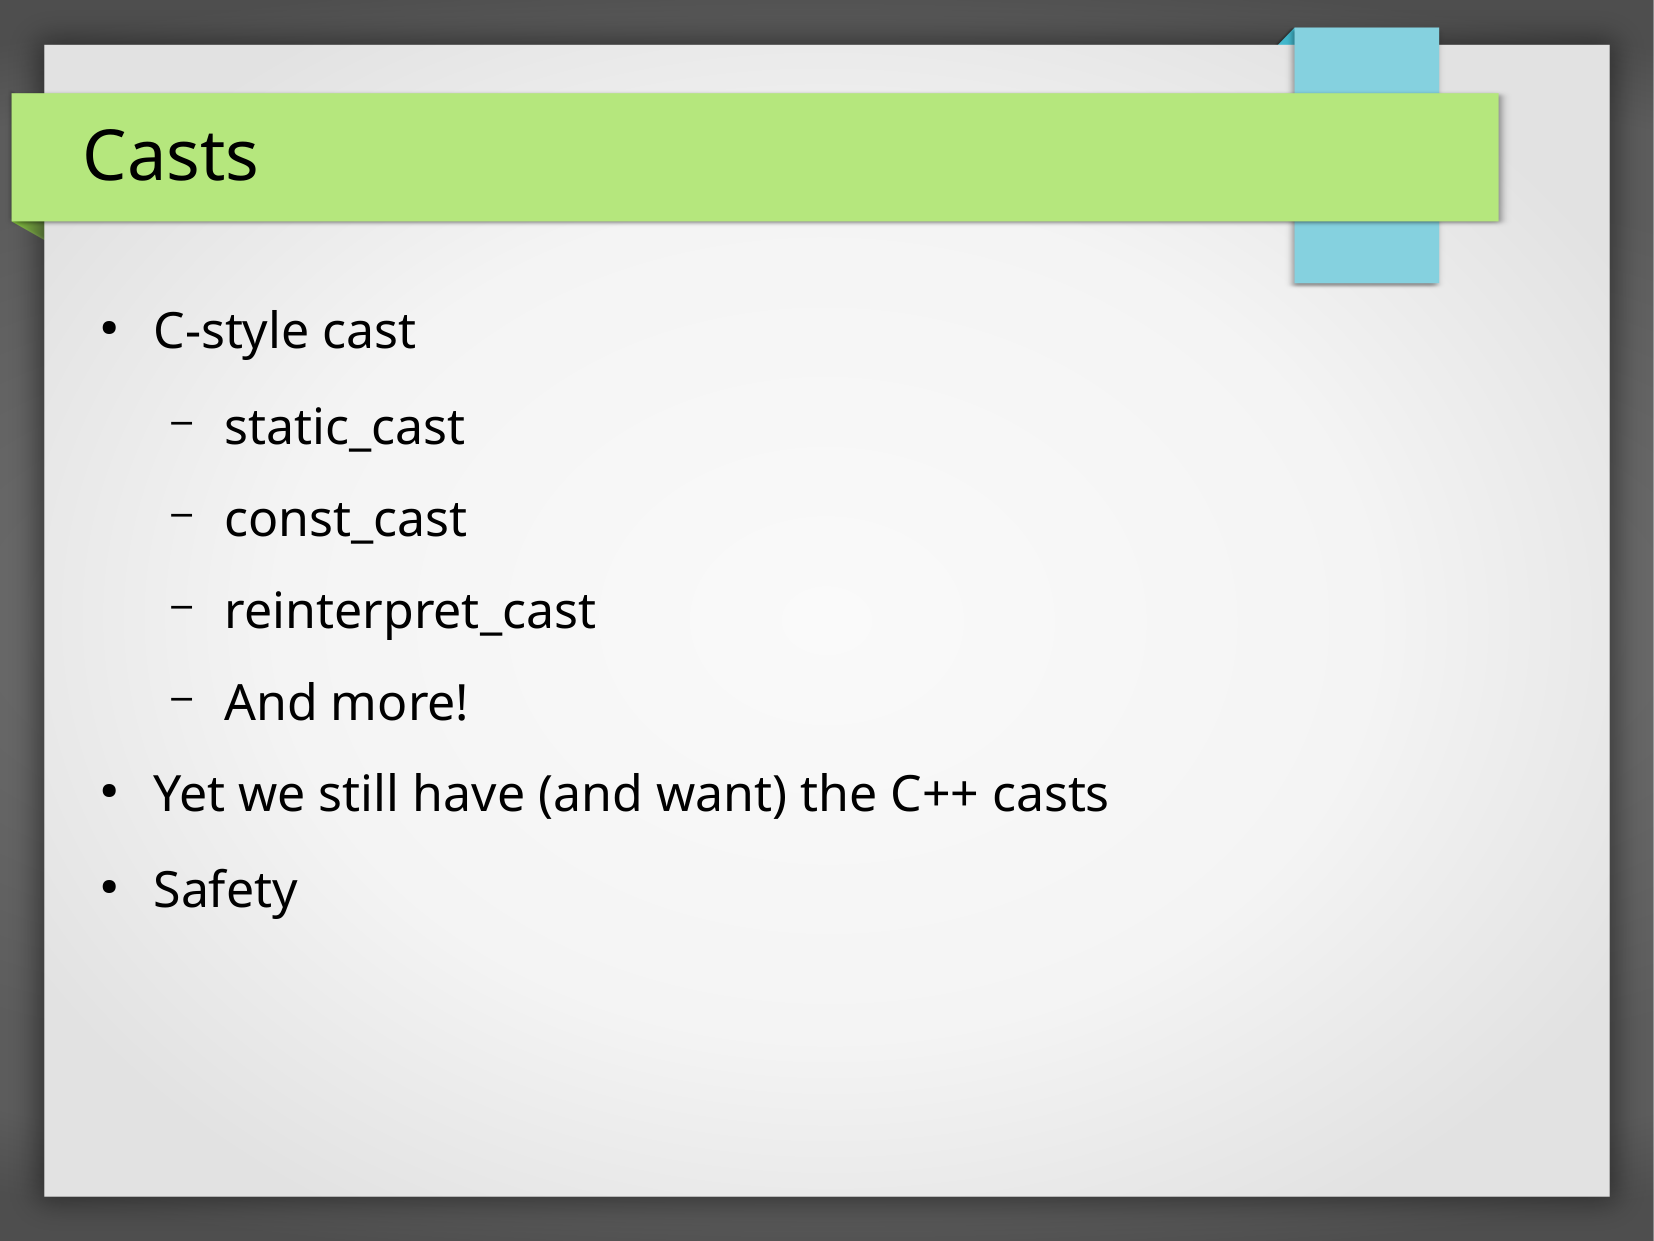

# Casts
C-style cast
static_cast
const_cast
reinterpret_cast
And more!
Yet we still have (and want) the C++ casts
Safety